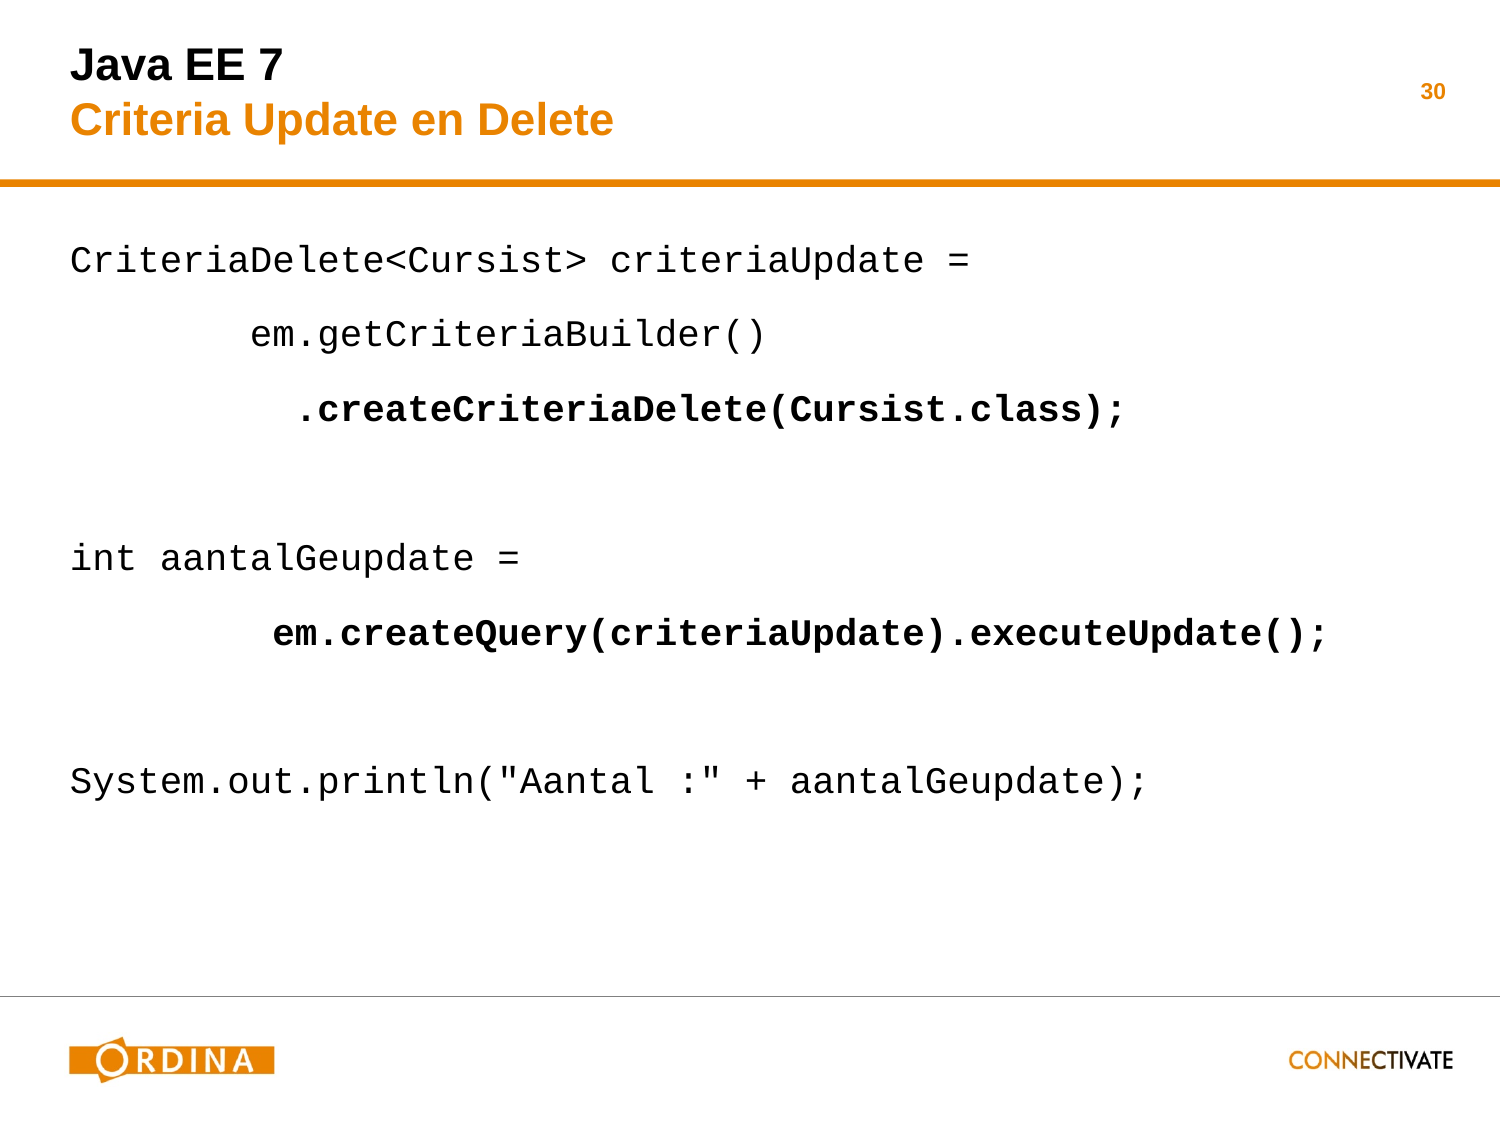

# Java EE 7 Criteria Update en Delete
CriteriaDelete<Cursist> criteriaUpdate =
 em.getCriteriaBuilder()
 .createCriteriaDelete(Cursist.class);
int aantalGeupdate =
 em.createQuery(criteriaUpdate).executeUpdate();
System.out.println("Aantal :" + aantalGeupdate);